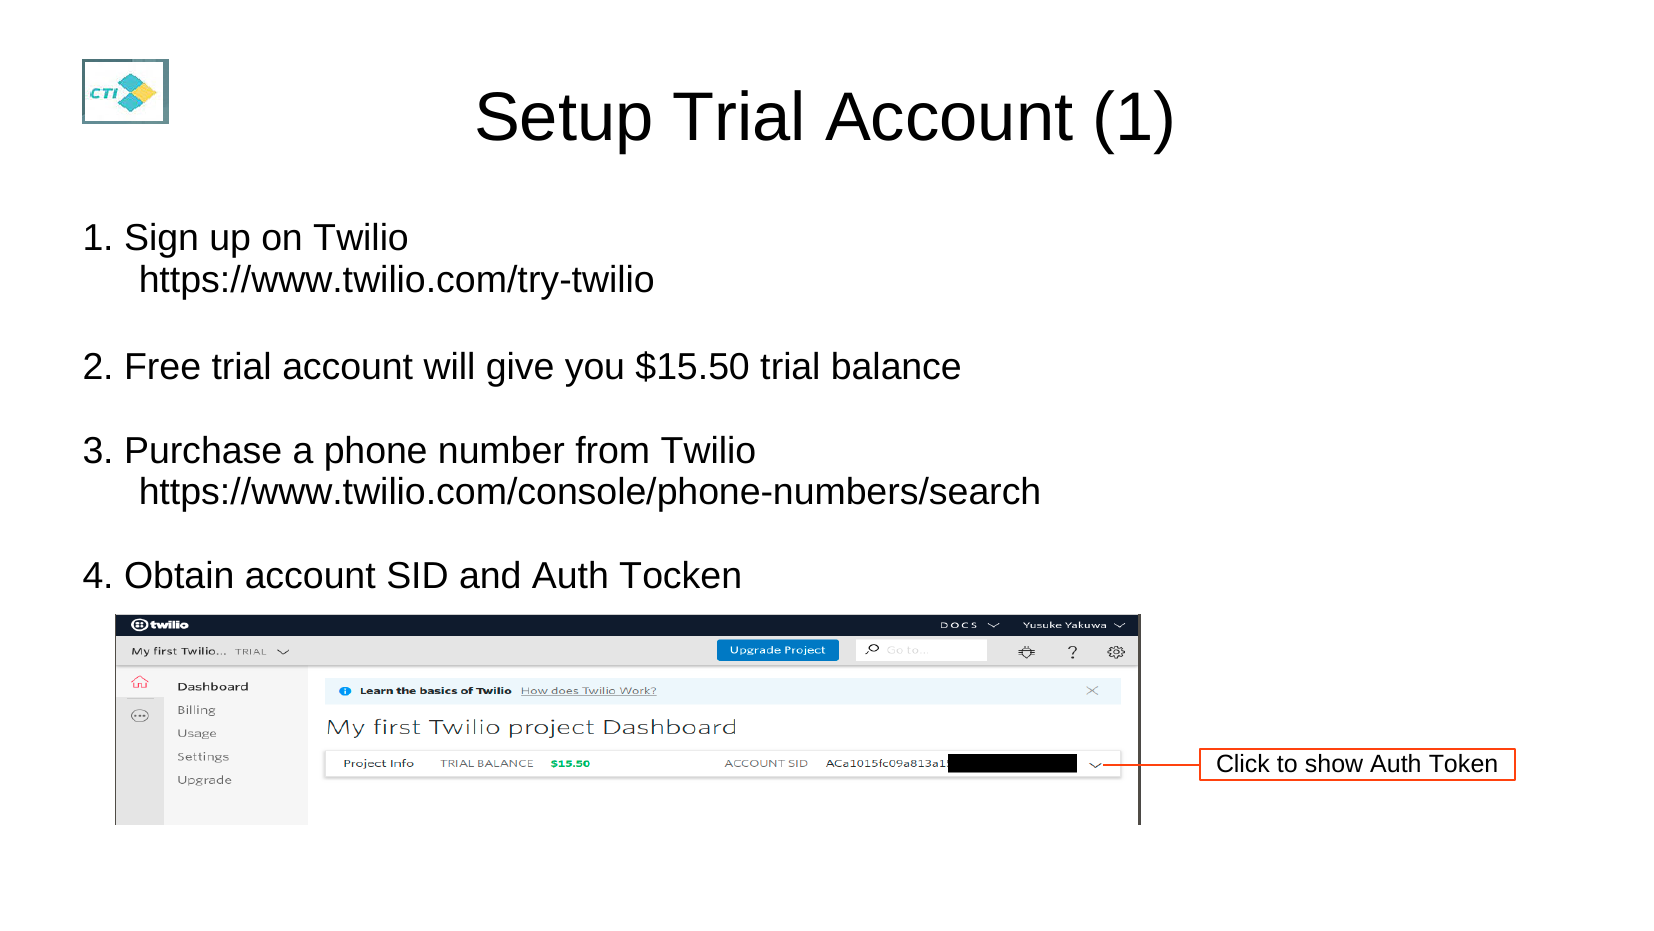

# Setup Trial Account (1)
1. Sign up on Twilio
https://www.twilio.com/try-twilio
2. Free trial account will give you $15.50 trial balance
3. Purchase a phone number from Twilio
https://www.twilio.com/console/phone-numbers/search
4. Obtain account SID and Auth Tocken
Click to show Auth Token